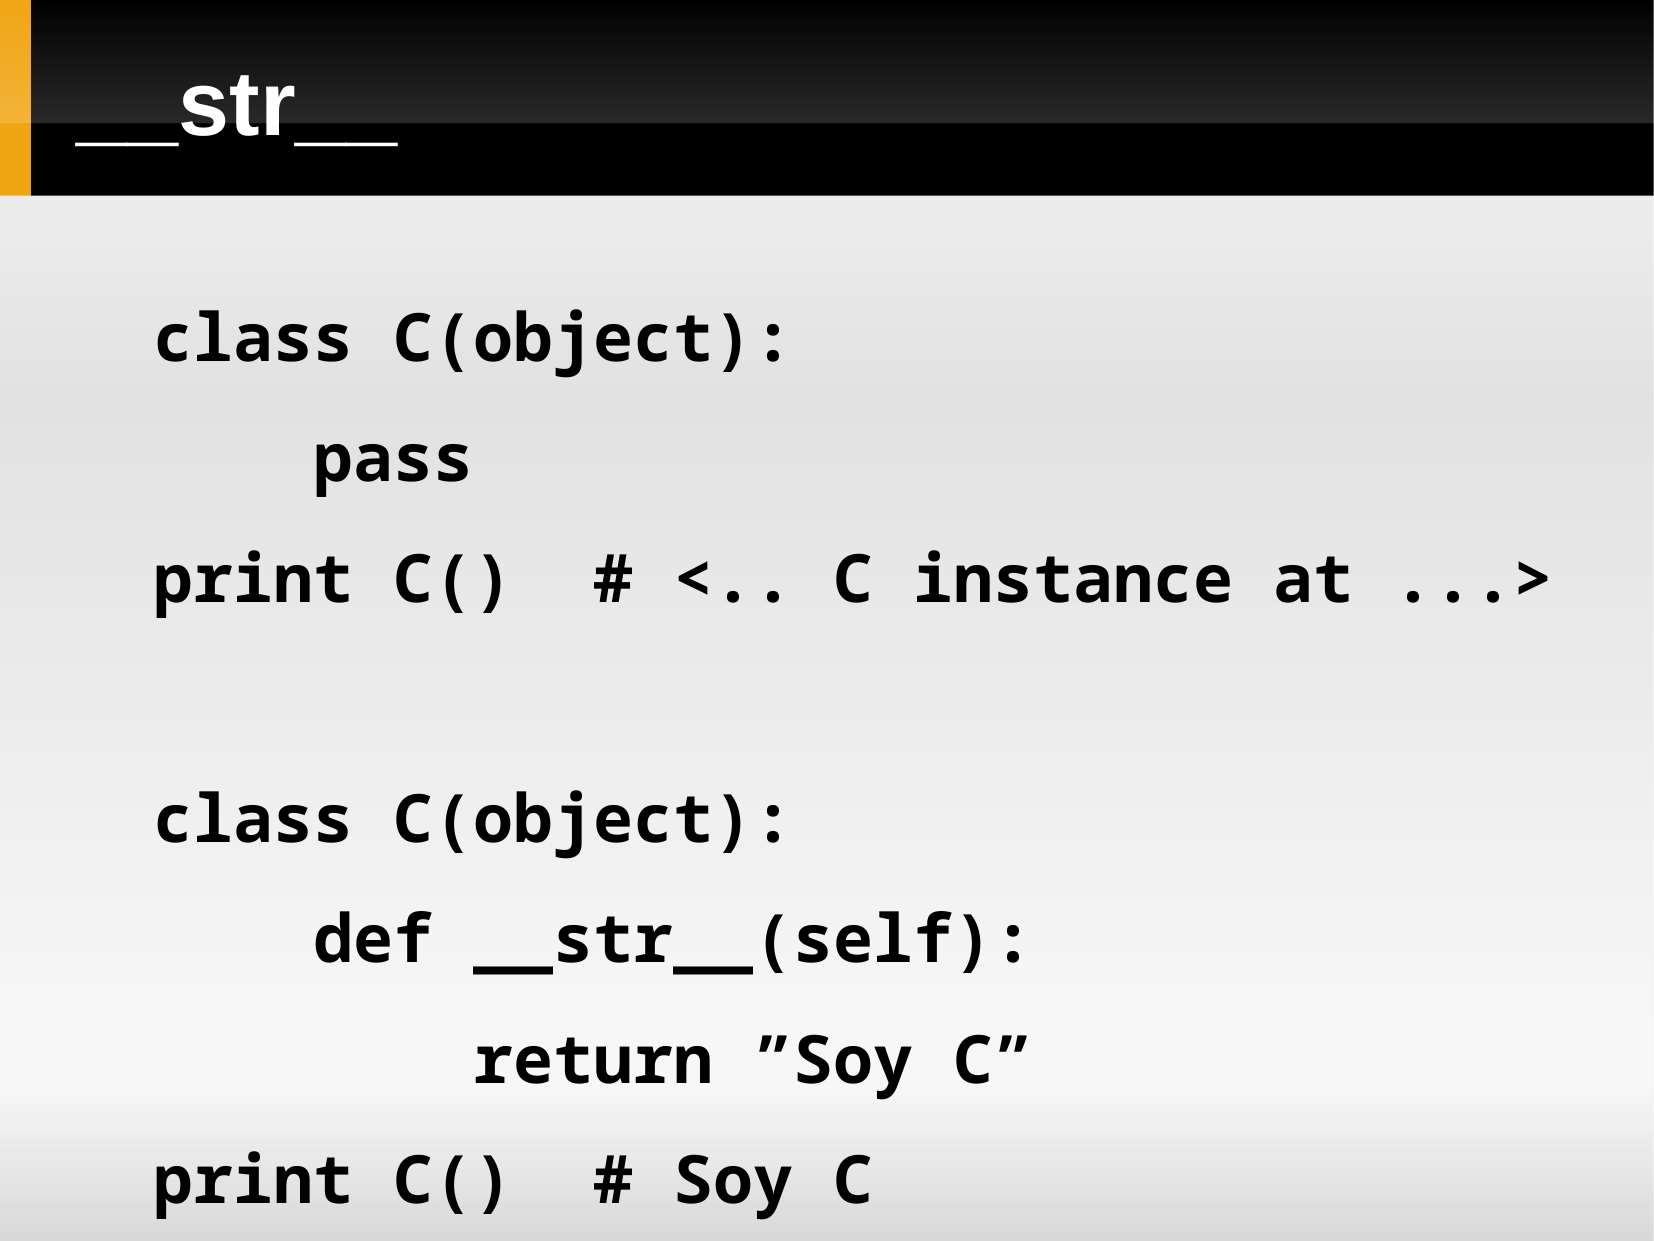

# __str__
class C(object):
 pass
print C() # <.. C instance at ...>
class C(object):
 def __str__(self):
 return ”Soy C”
print C() # Soy C
Hay un metodo ”__unicode__” que es similar...